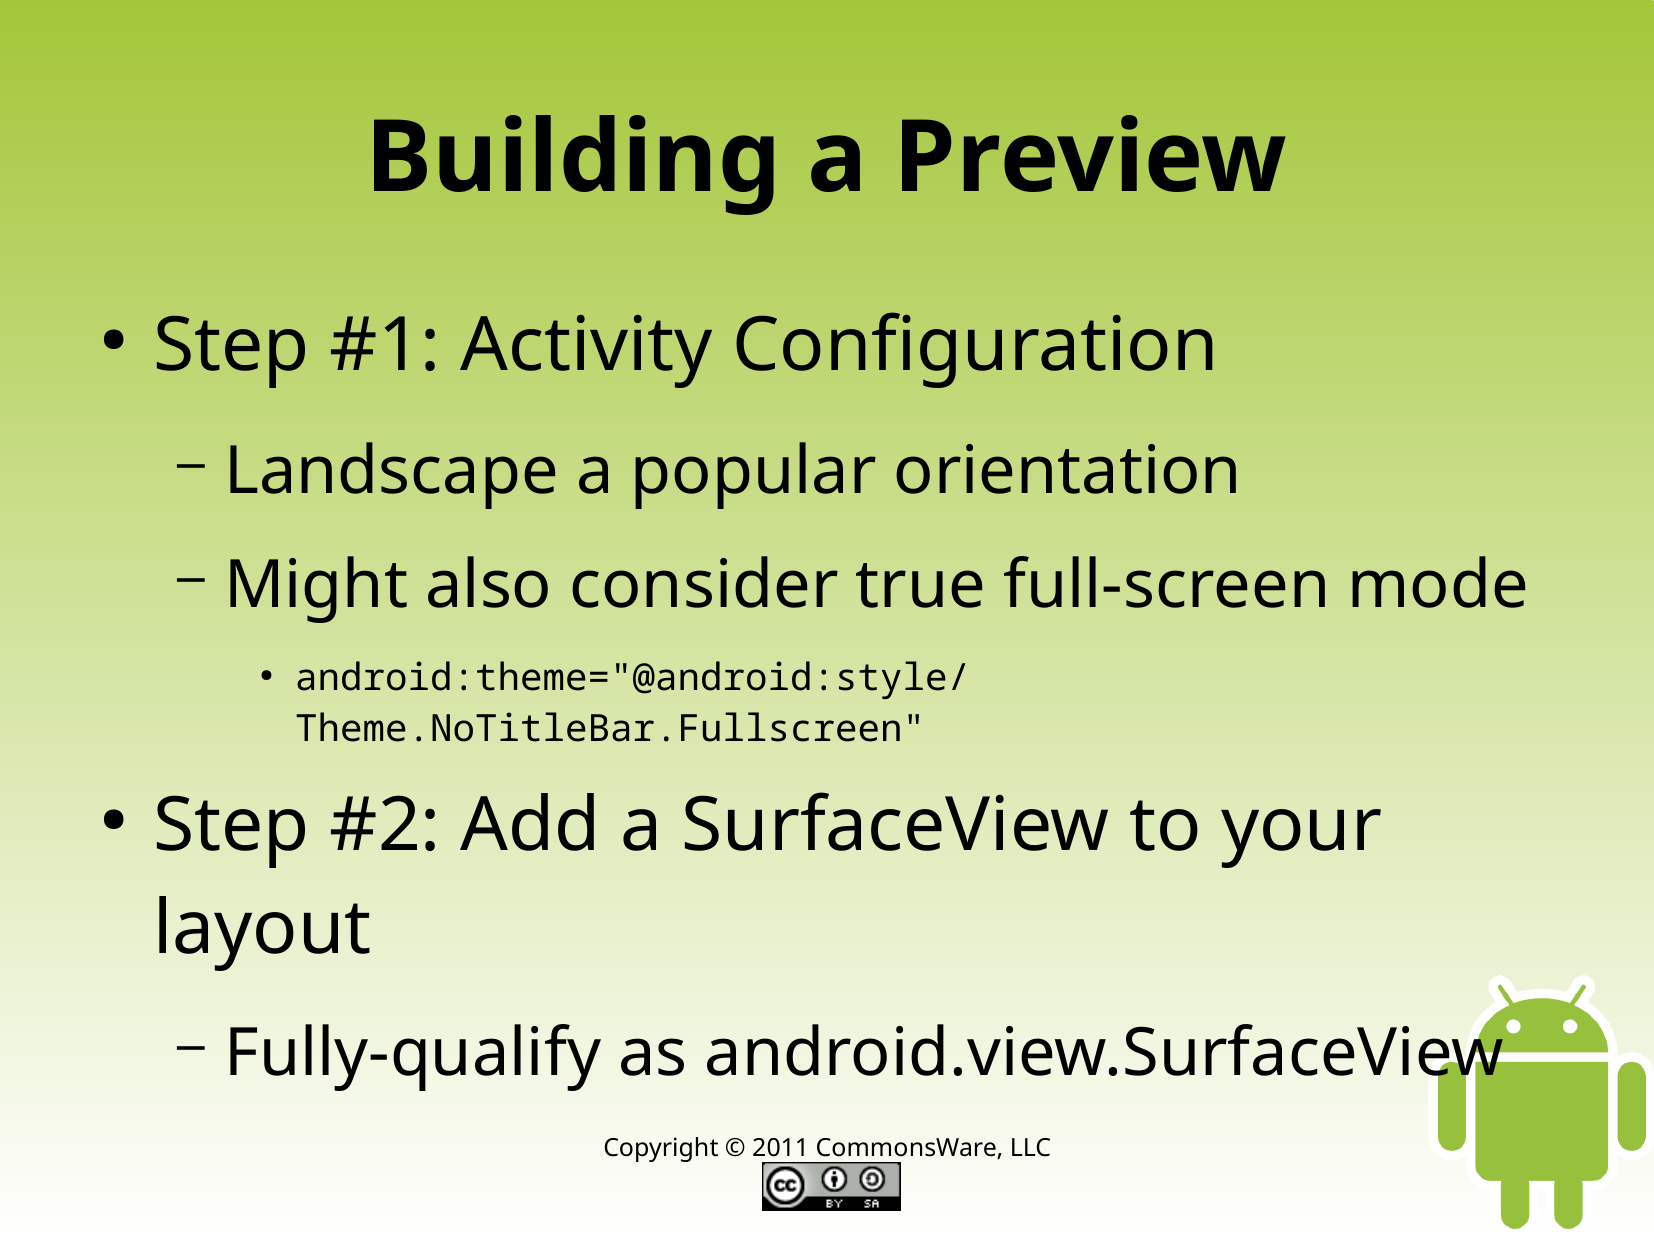

# Building a Preview
Step #1: Activity Configuration
Landscape a popular orientation
Might also consider true full-screen mode
android:theme="@android:style/Theme.NoTitleBar.Fullscreen"
Step #2: Add a SurfaceView to your layout
Fully-qualify as android.view.SurfaceView